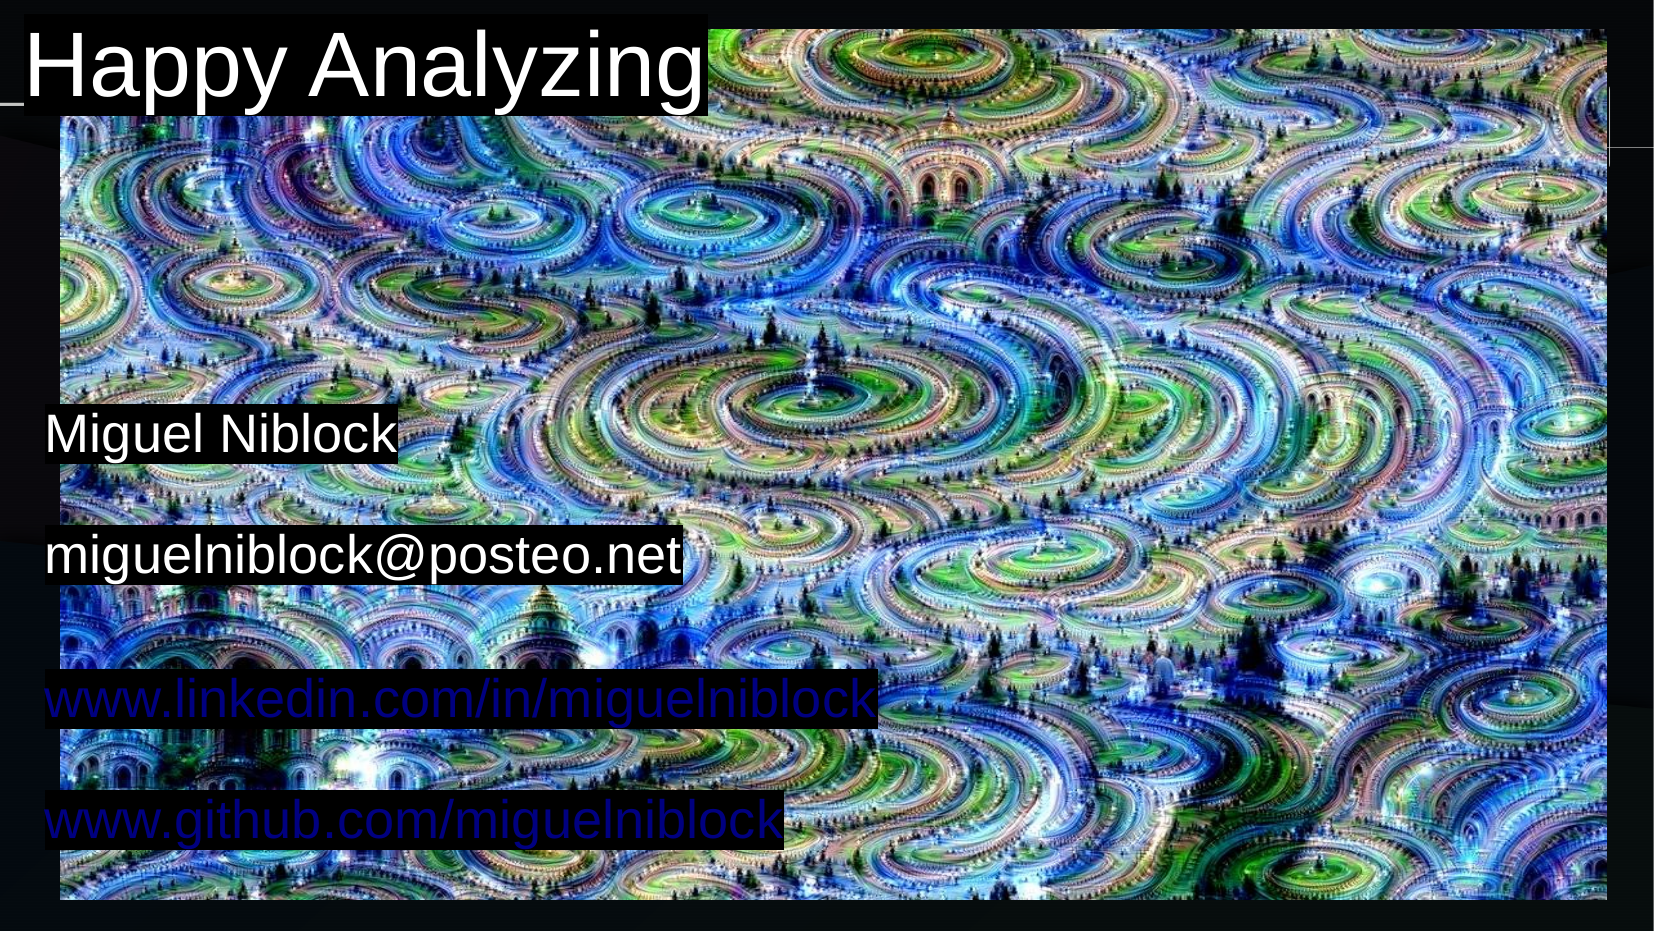

# Happy Analyzing
Miguel Niblock
miguelniblock@posteo.net
www.linkedin.com/in/miguelniblock
www.github.com/miguelniblock